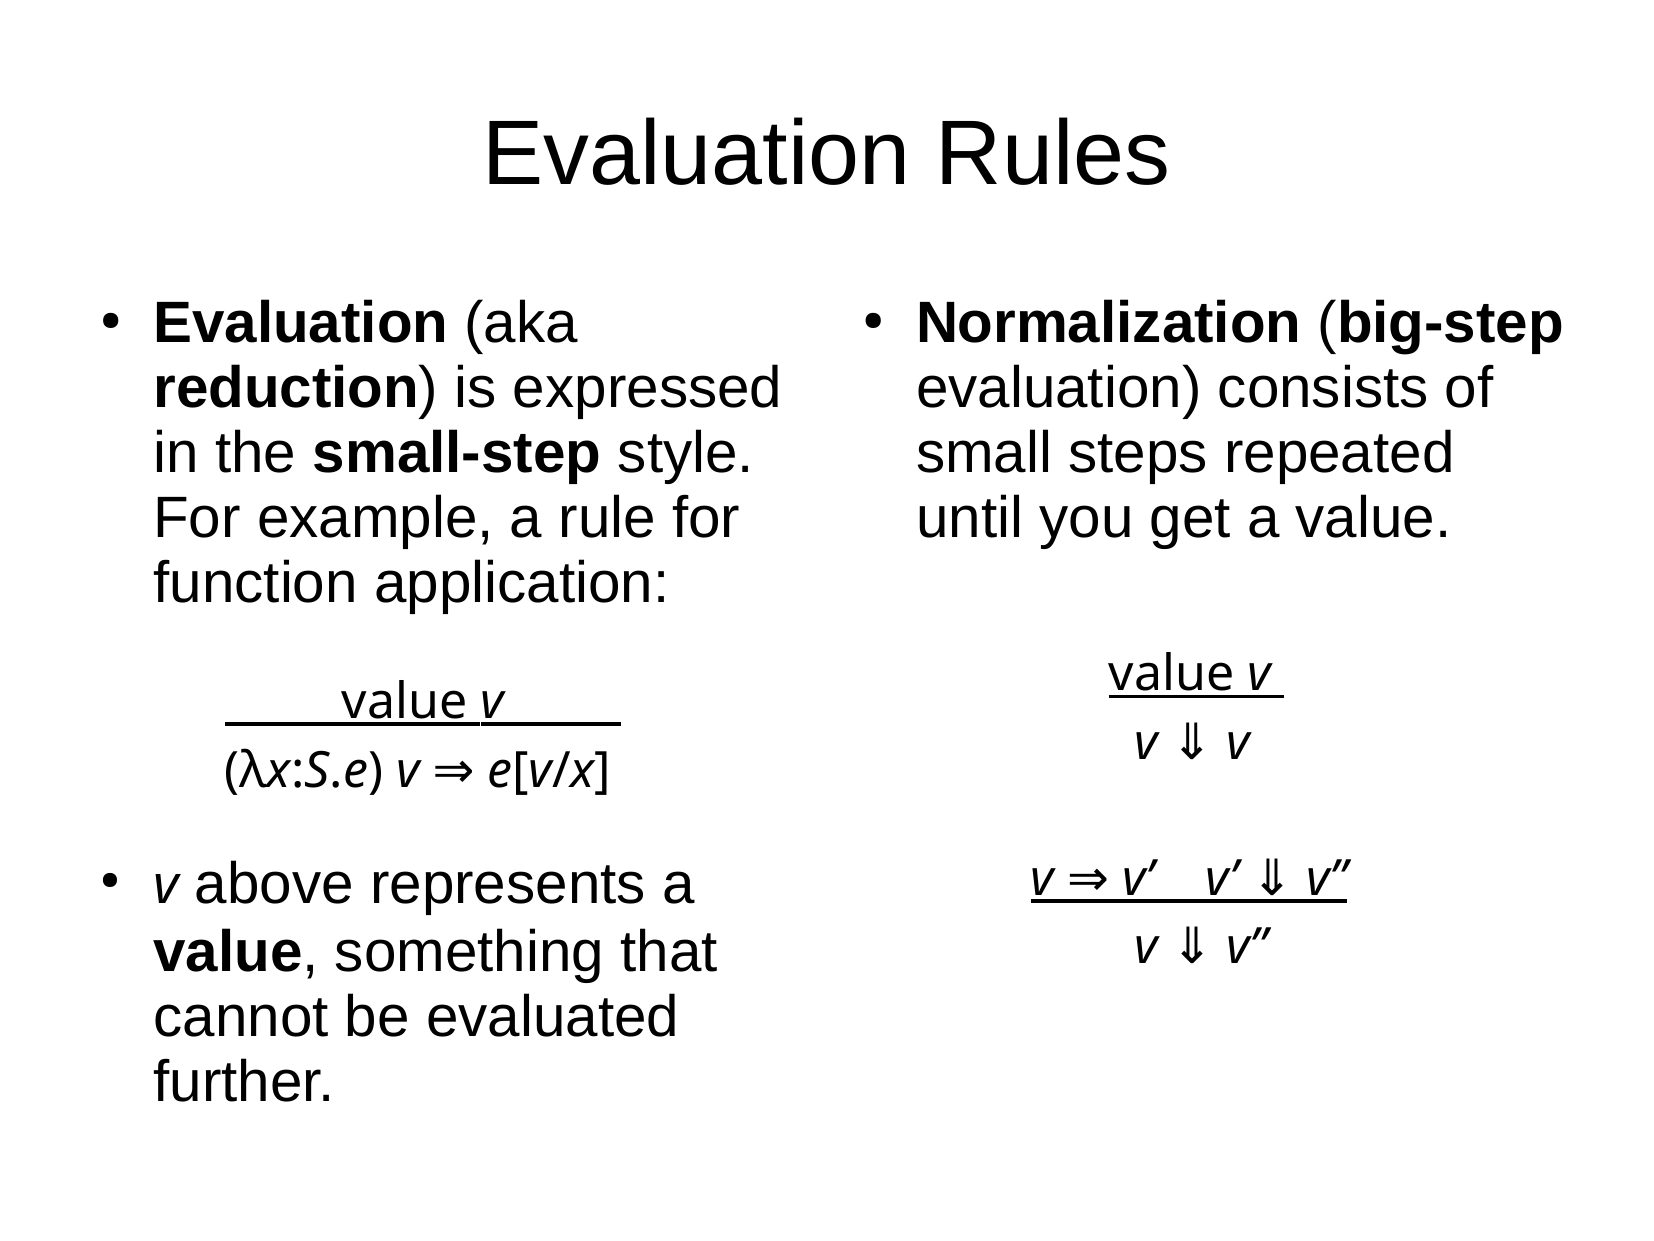

# Evaluation Rules
Evaluation (aka reduction) is expressed in the small-step style. For example, a rule for function application:
Normalization (big-step evaluation) consists of small steps repeated until you get a value.
 value v
 v ⇓ v
 v ⇒ vʹ vʹ ⇓ vʺ
 v ⇓ vʺ
 value v
(λx:S.e) v ⇒ e[v/x]
v above represents a value, something that cannot be evaluated further.